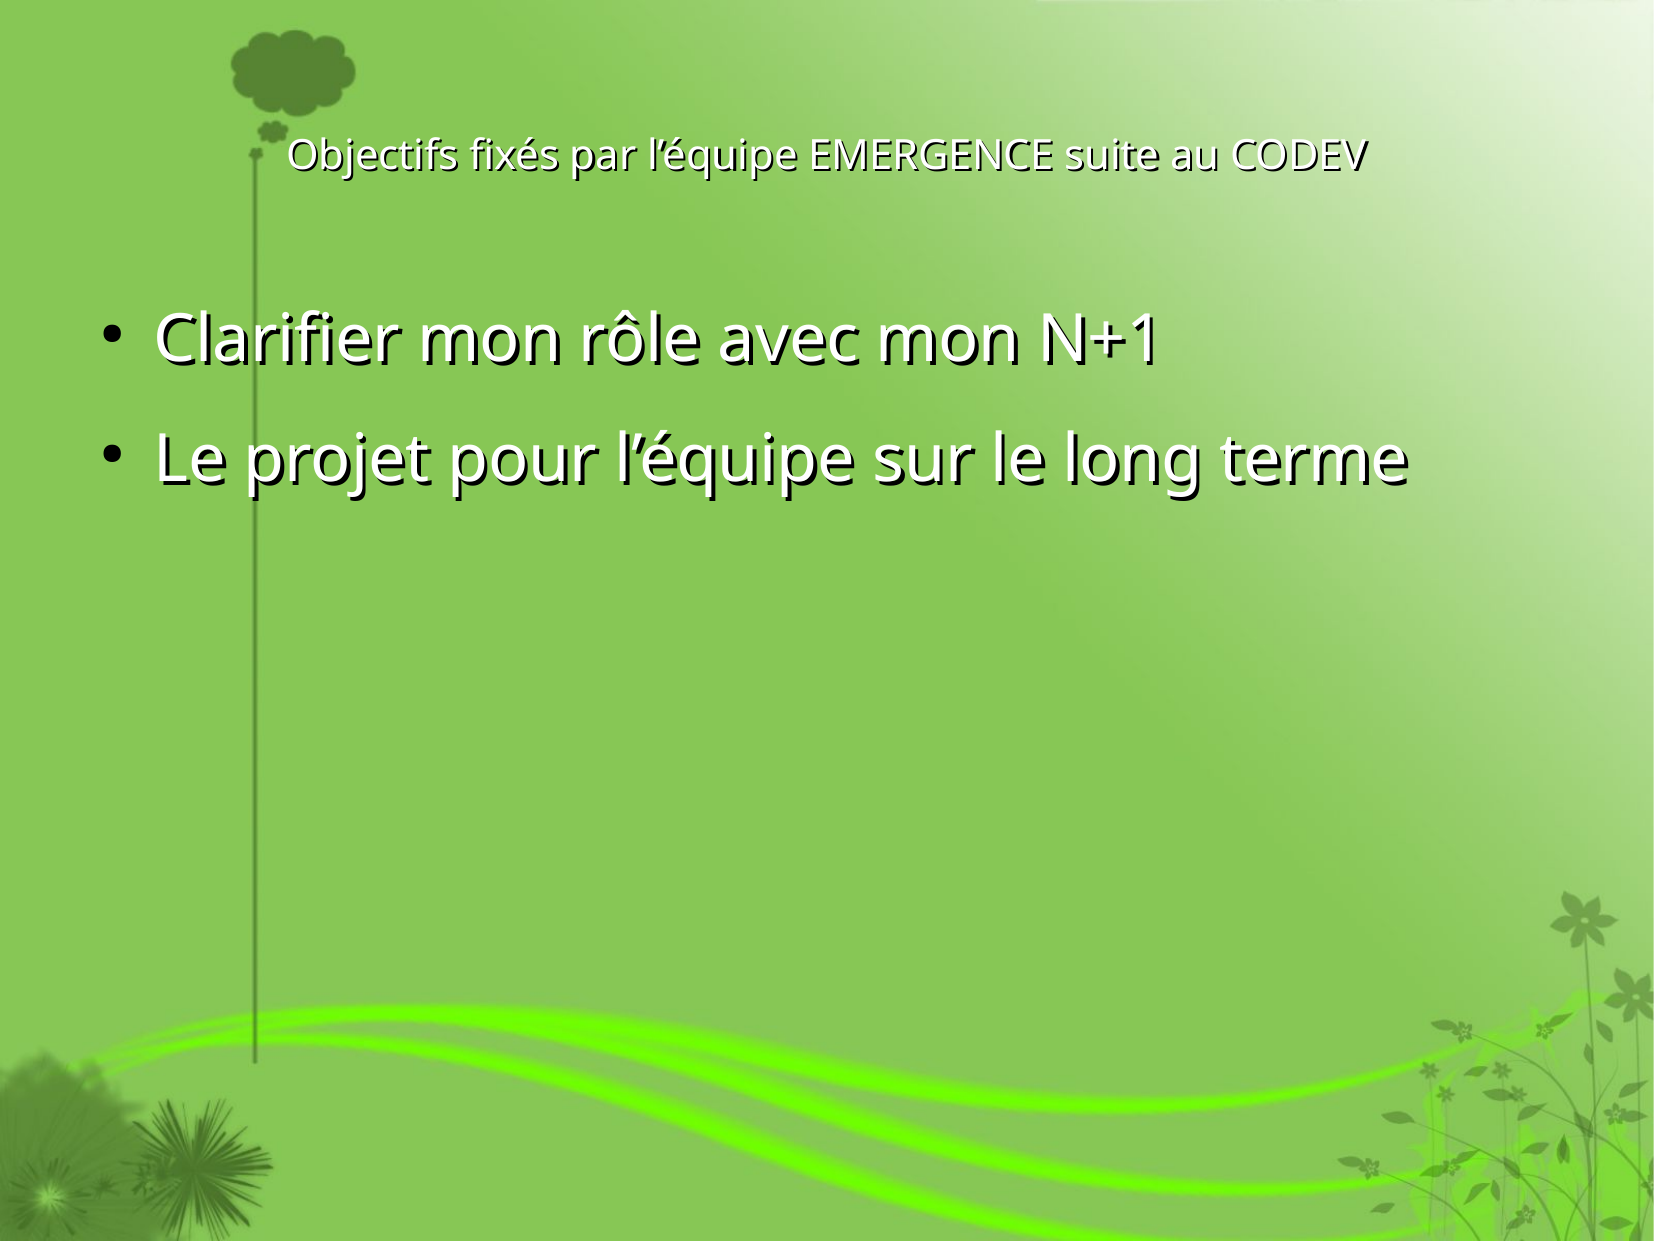

# Objectifs fixés par l’équipe EMERGENCE suite au CODEV
Clarifier mon rôle avec mon N+1
Le projet pour l’équipe sur le long terme